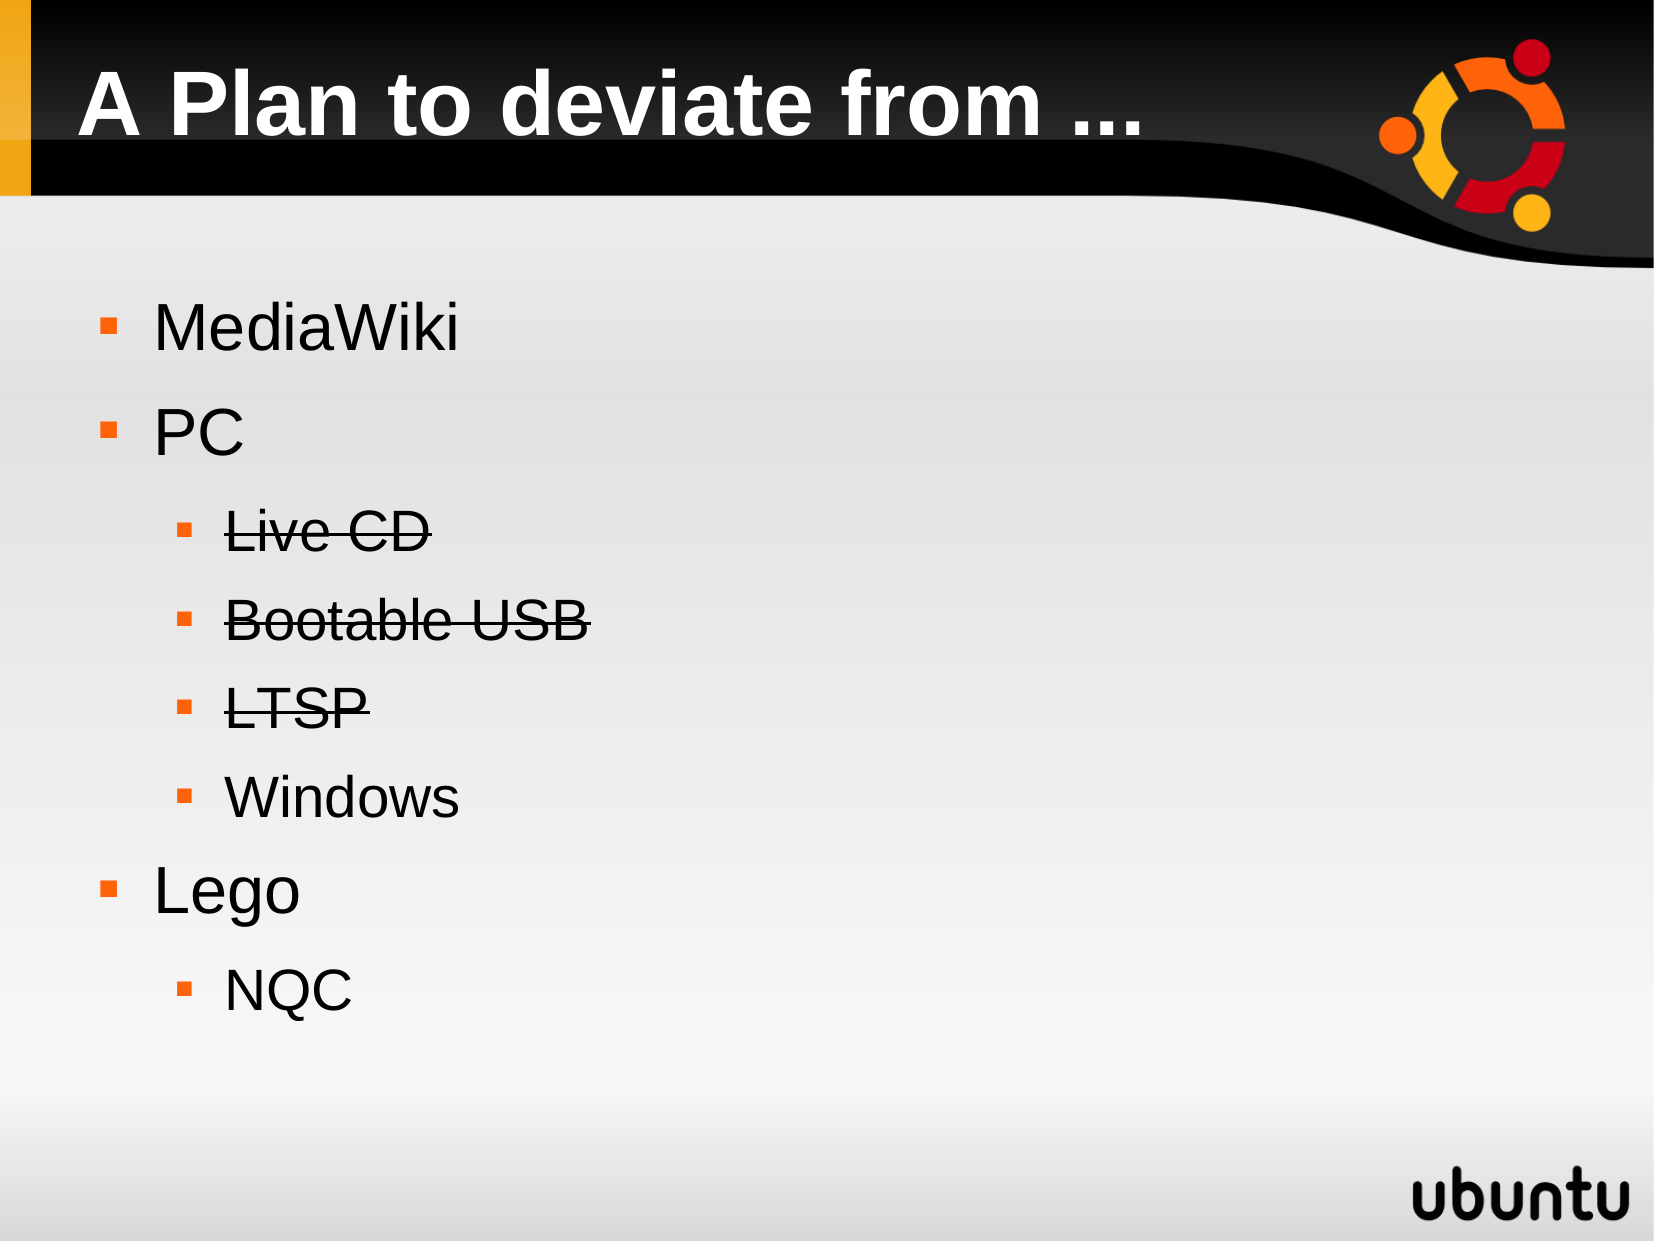

# A Plan to deviate from ...
MediaWiki
PC
Live CD
Bootable USB
LTSP
Windows
Lego
NQC